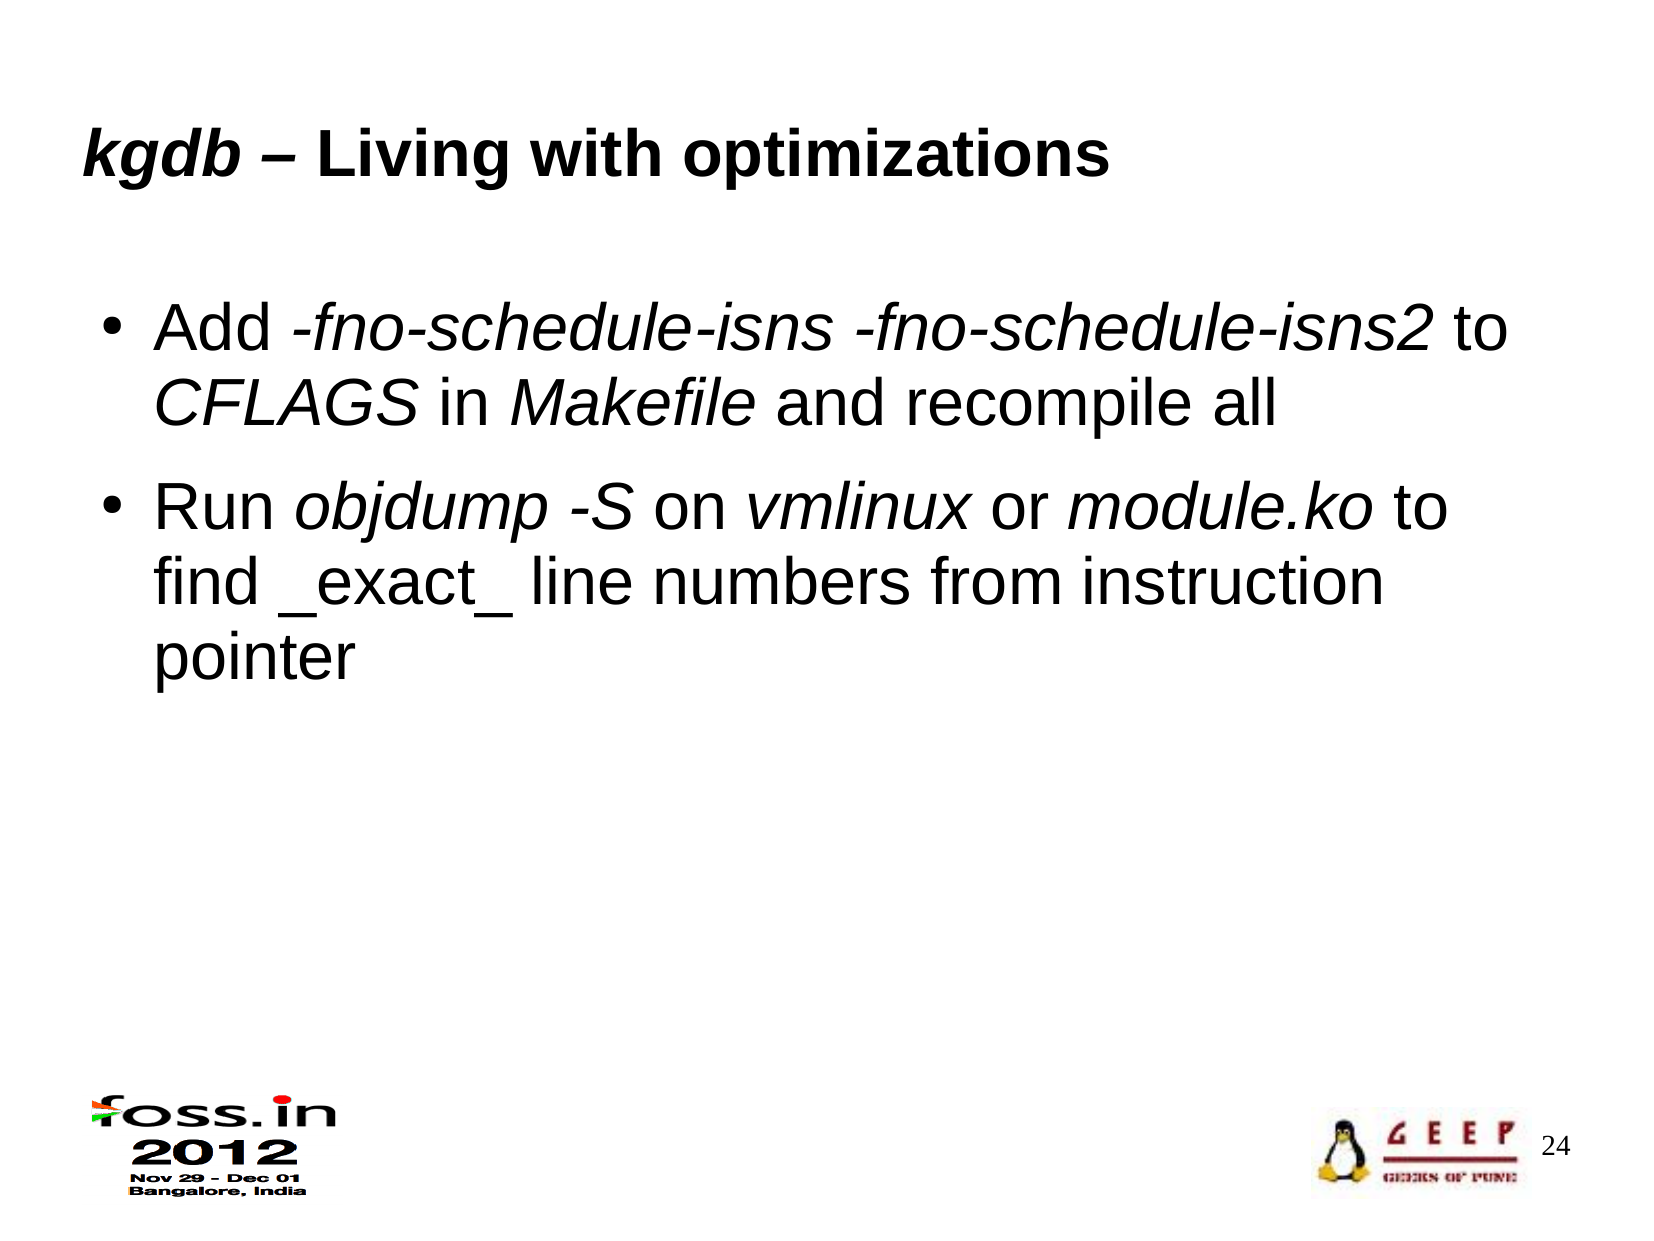

# kgdb – Living with optimizations
Add -fno-schedule-isns -fno-schedule-isns2 to CFLAGS in Makefile and recompile all
Run objdump -S on vmlinux or module.ko to find _exact_ line numbers from instruction pointer
24